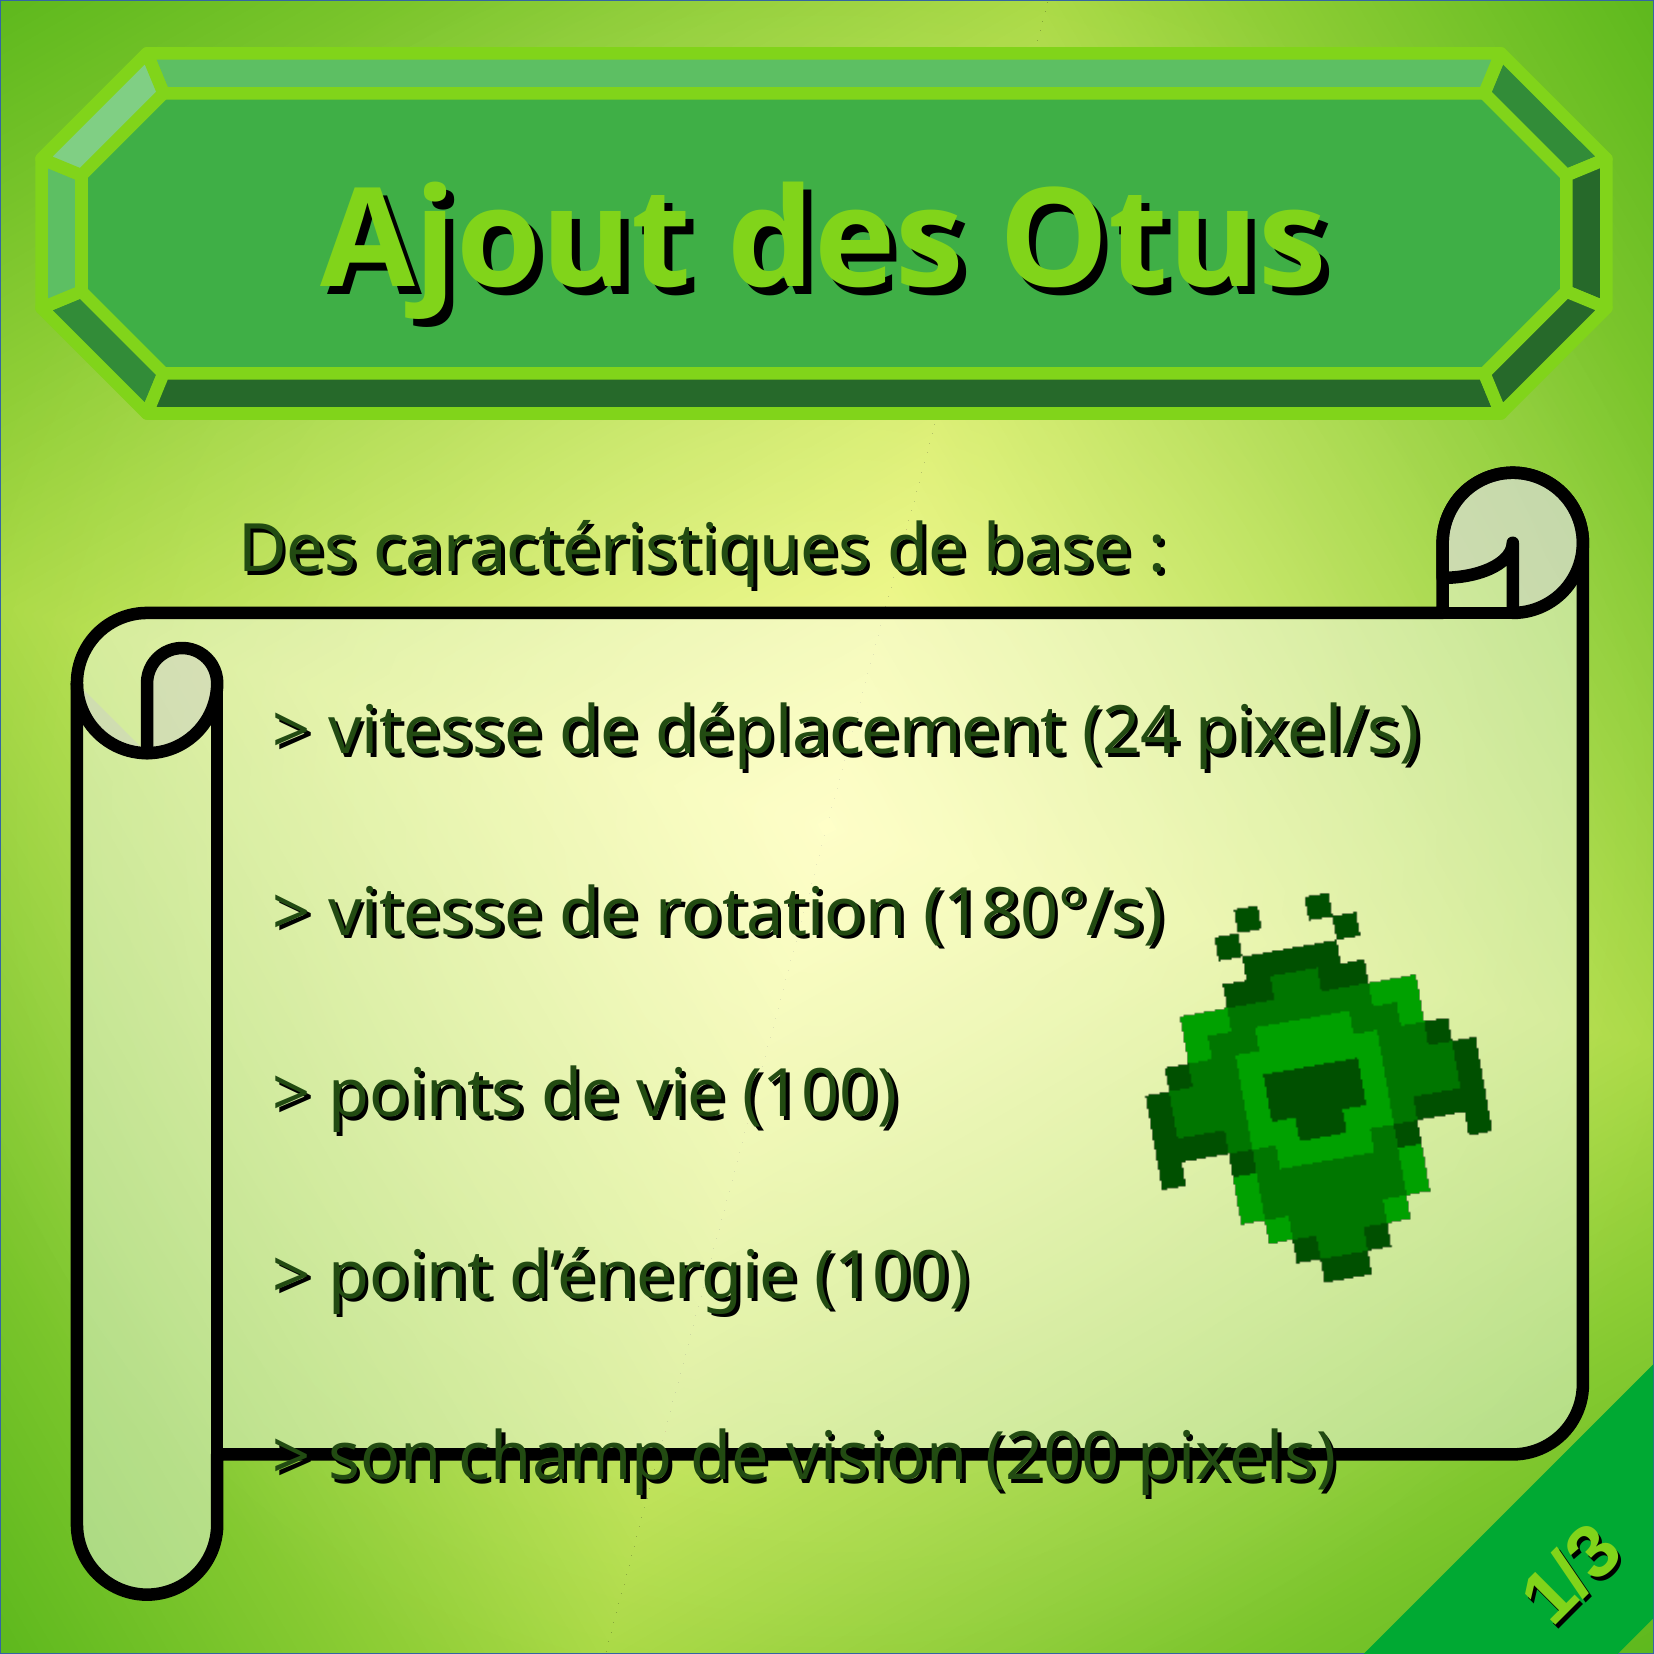

Ajout des Otus
Des caractéristiques de base :
 > vitesse de déplacement (24 pixel/s)
 > vitesse de rotation (180°/s)
 > points de vie (100)
 > point d’énergie (100)
 > son champ de vision (200 pixels)
1/3